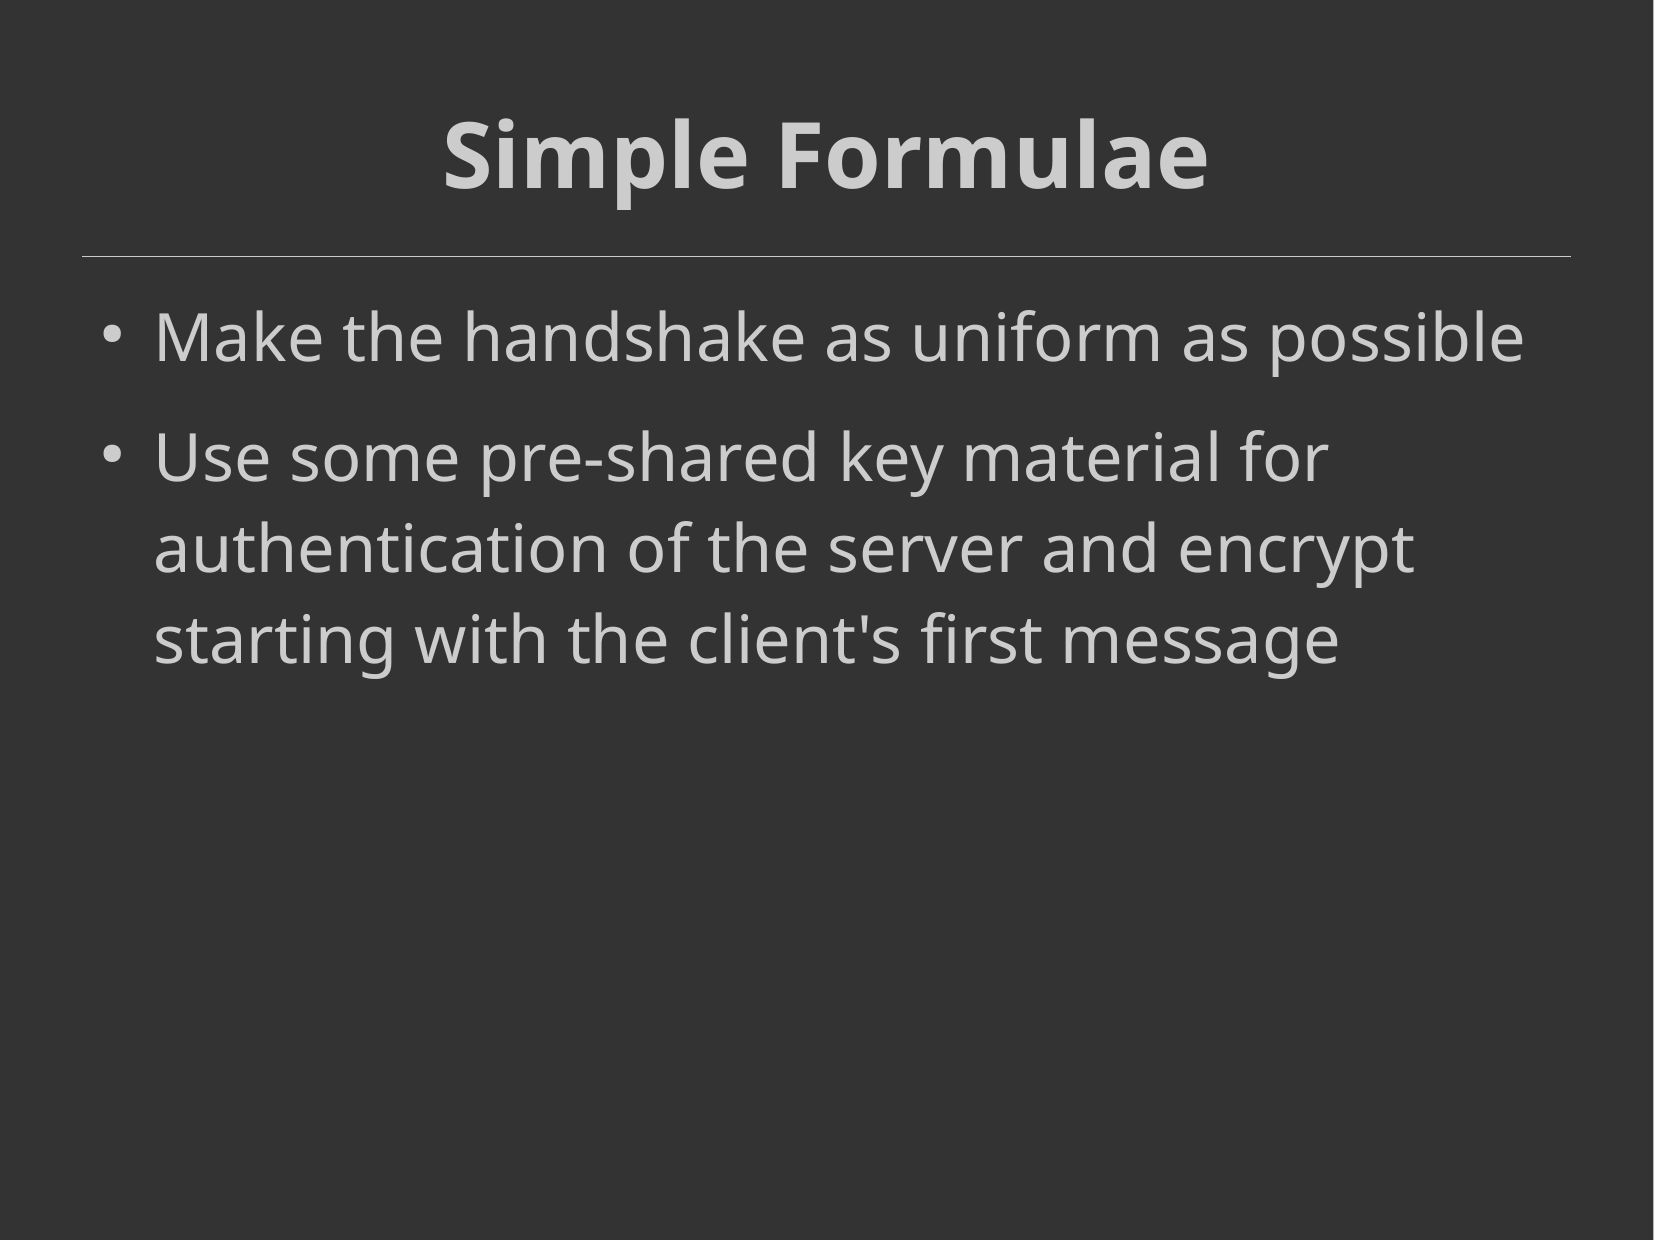

# Simple Formulae
Make the handshake as uniform as possible
Use some pre-shared key material for authentication of the server and encrypt starting with the client's first message